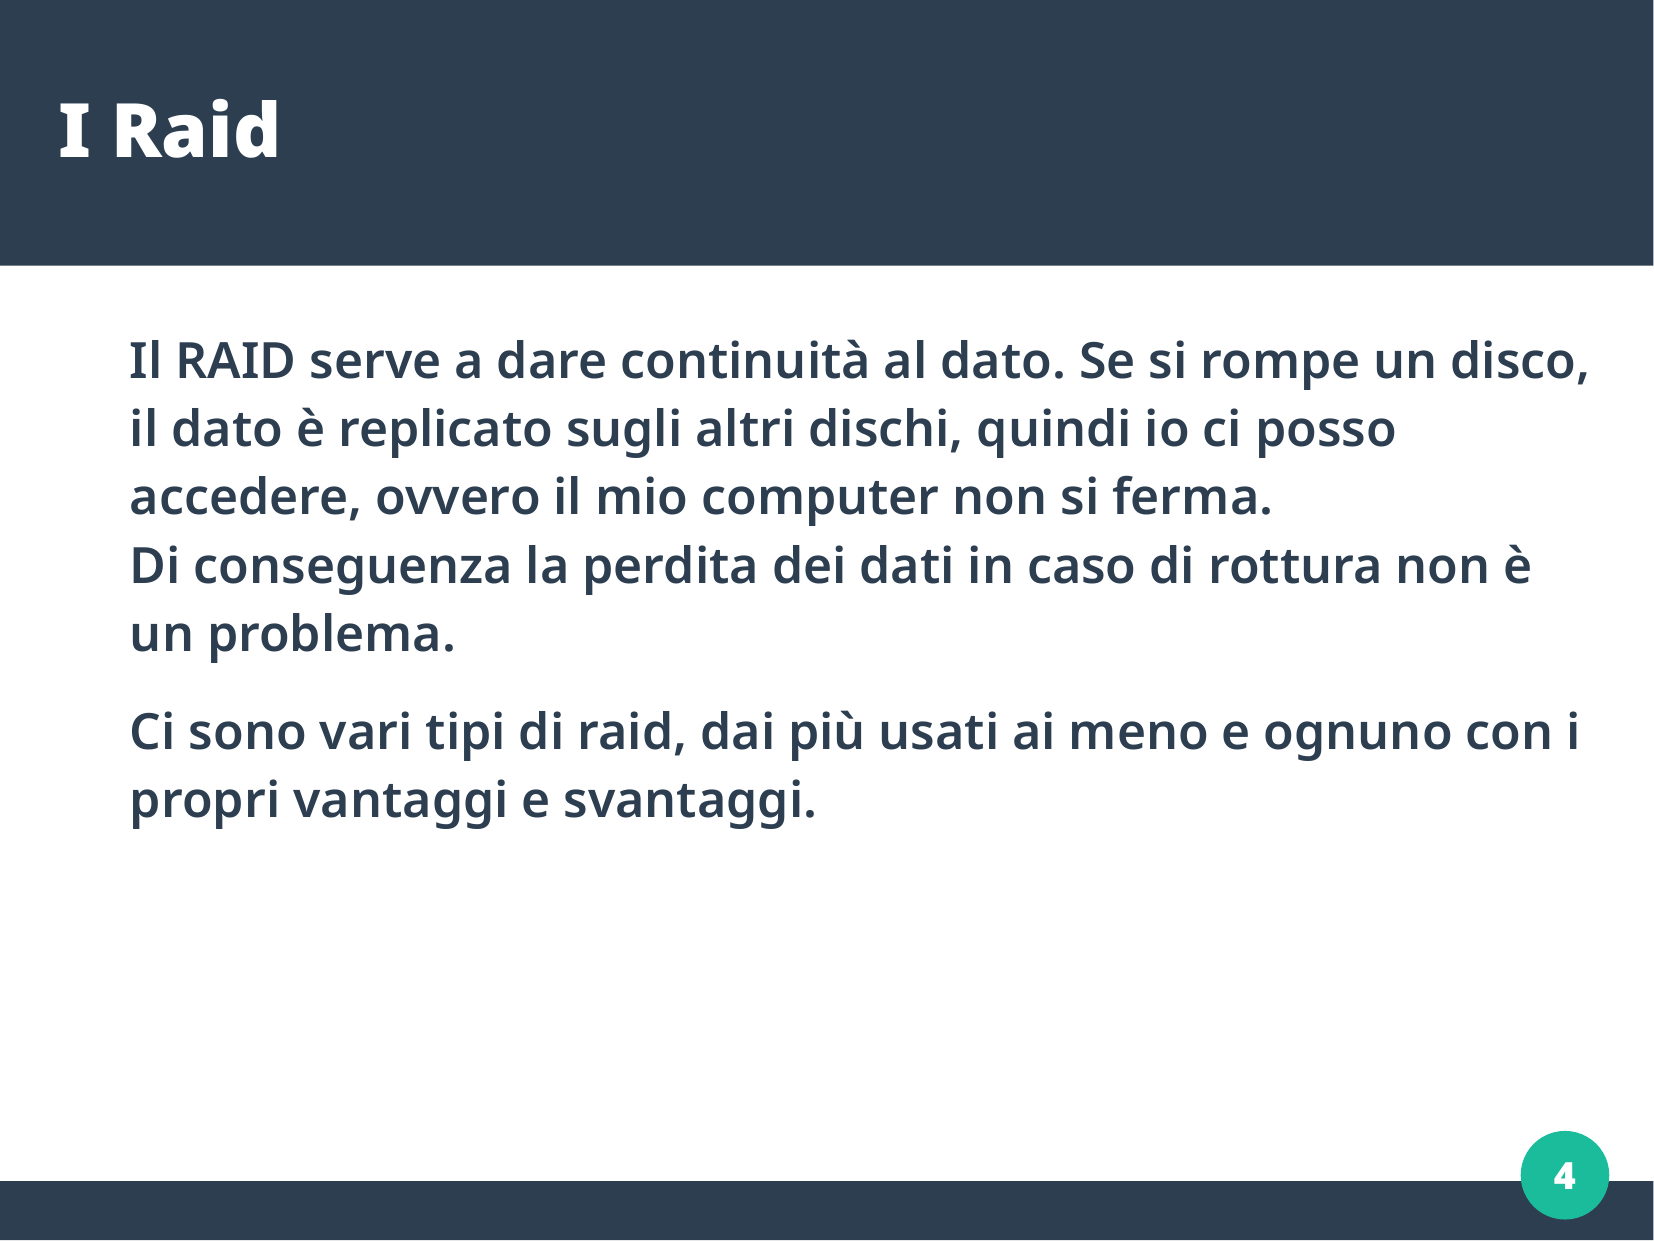

# I Raid
Il RAID serve a dare continuità al dato. Se si rompe un disco, il dato è replicato sugli altri dischi, quindi io ci posso accedere, ovvero il mio computer non si ferma.
Di conseguenza la perdita dei dati in caso di rottura non è un problema.
Ci sono vari tipi di raid, dai più usati ai meno e ognuno con i propri vantaggi e svantaggi.
4